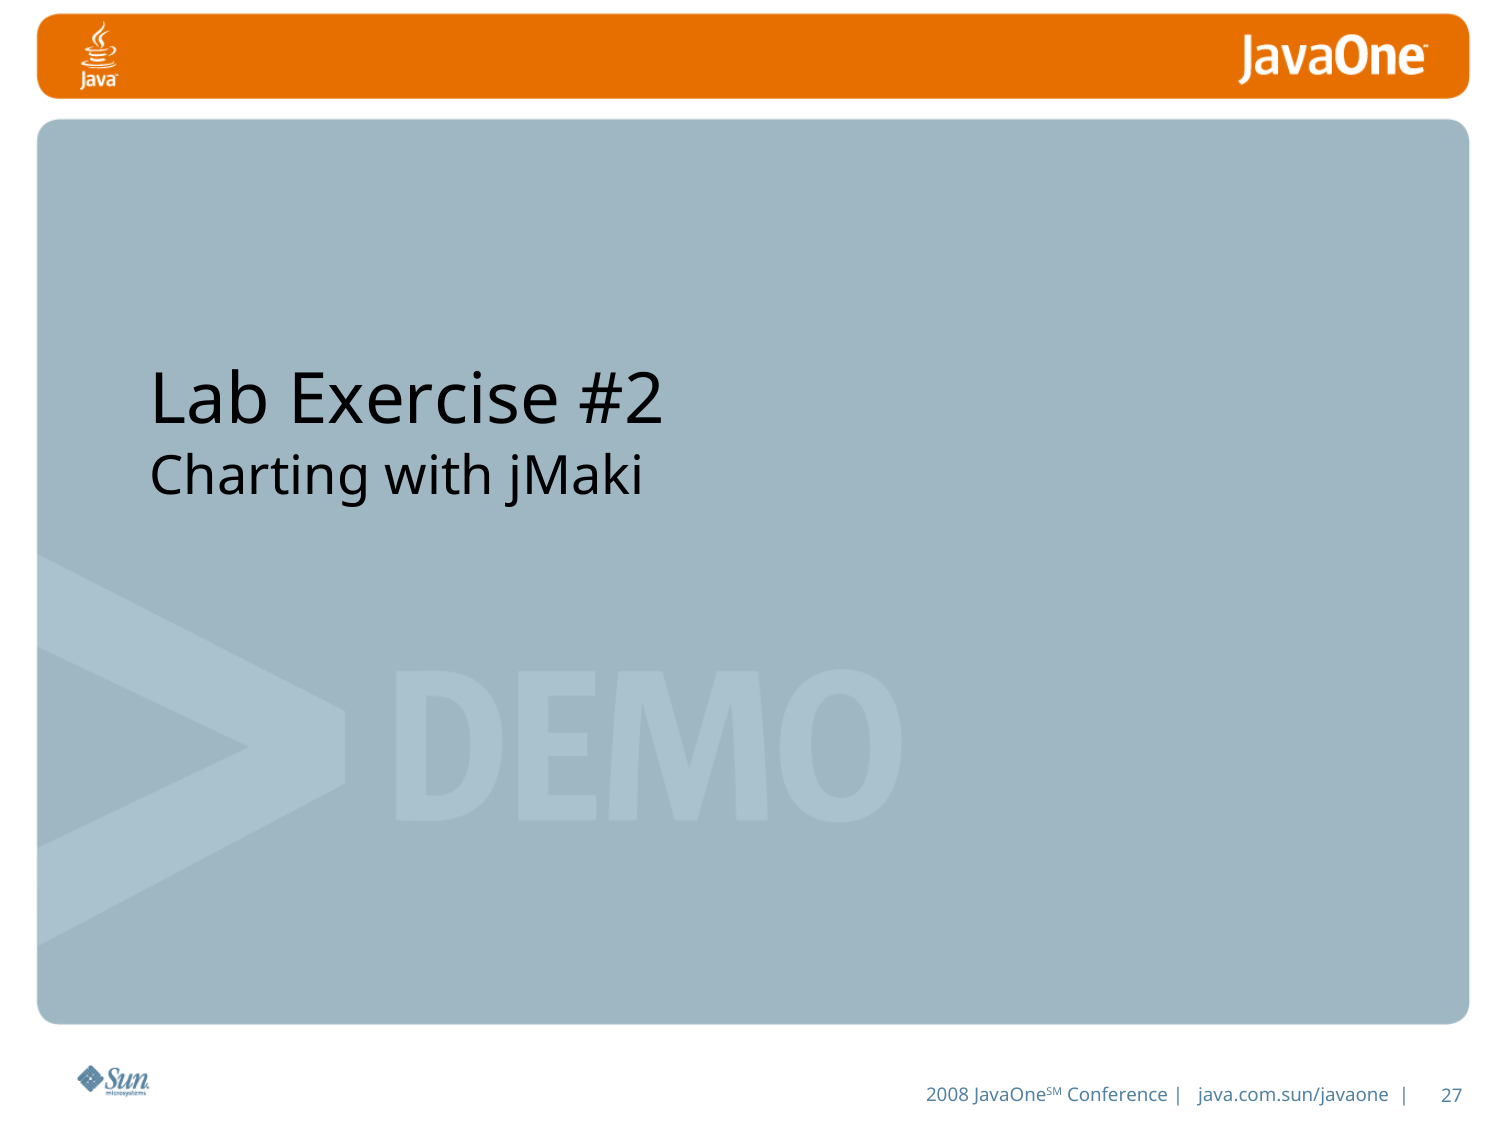

# Lab Exercise #2 Charting with jMaki